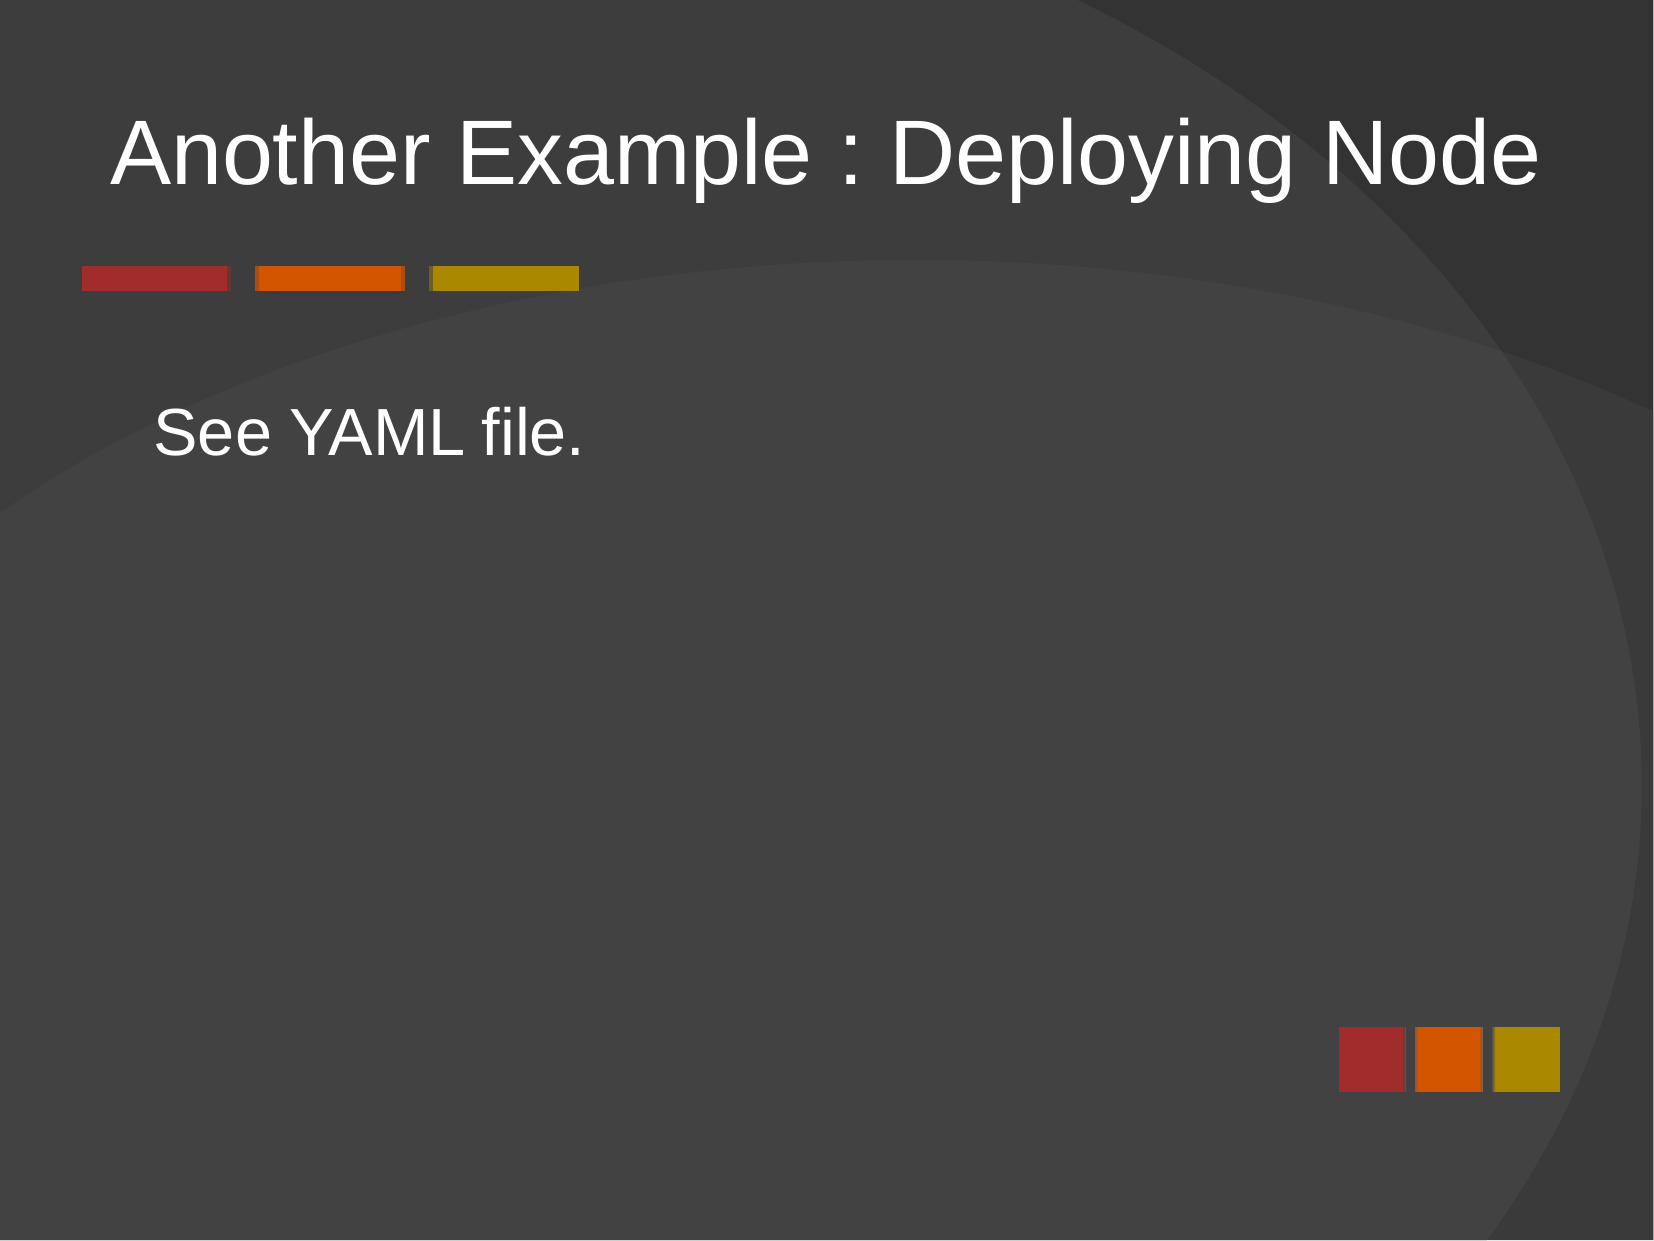

# Another Example : Deploying Node
See YAML file.